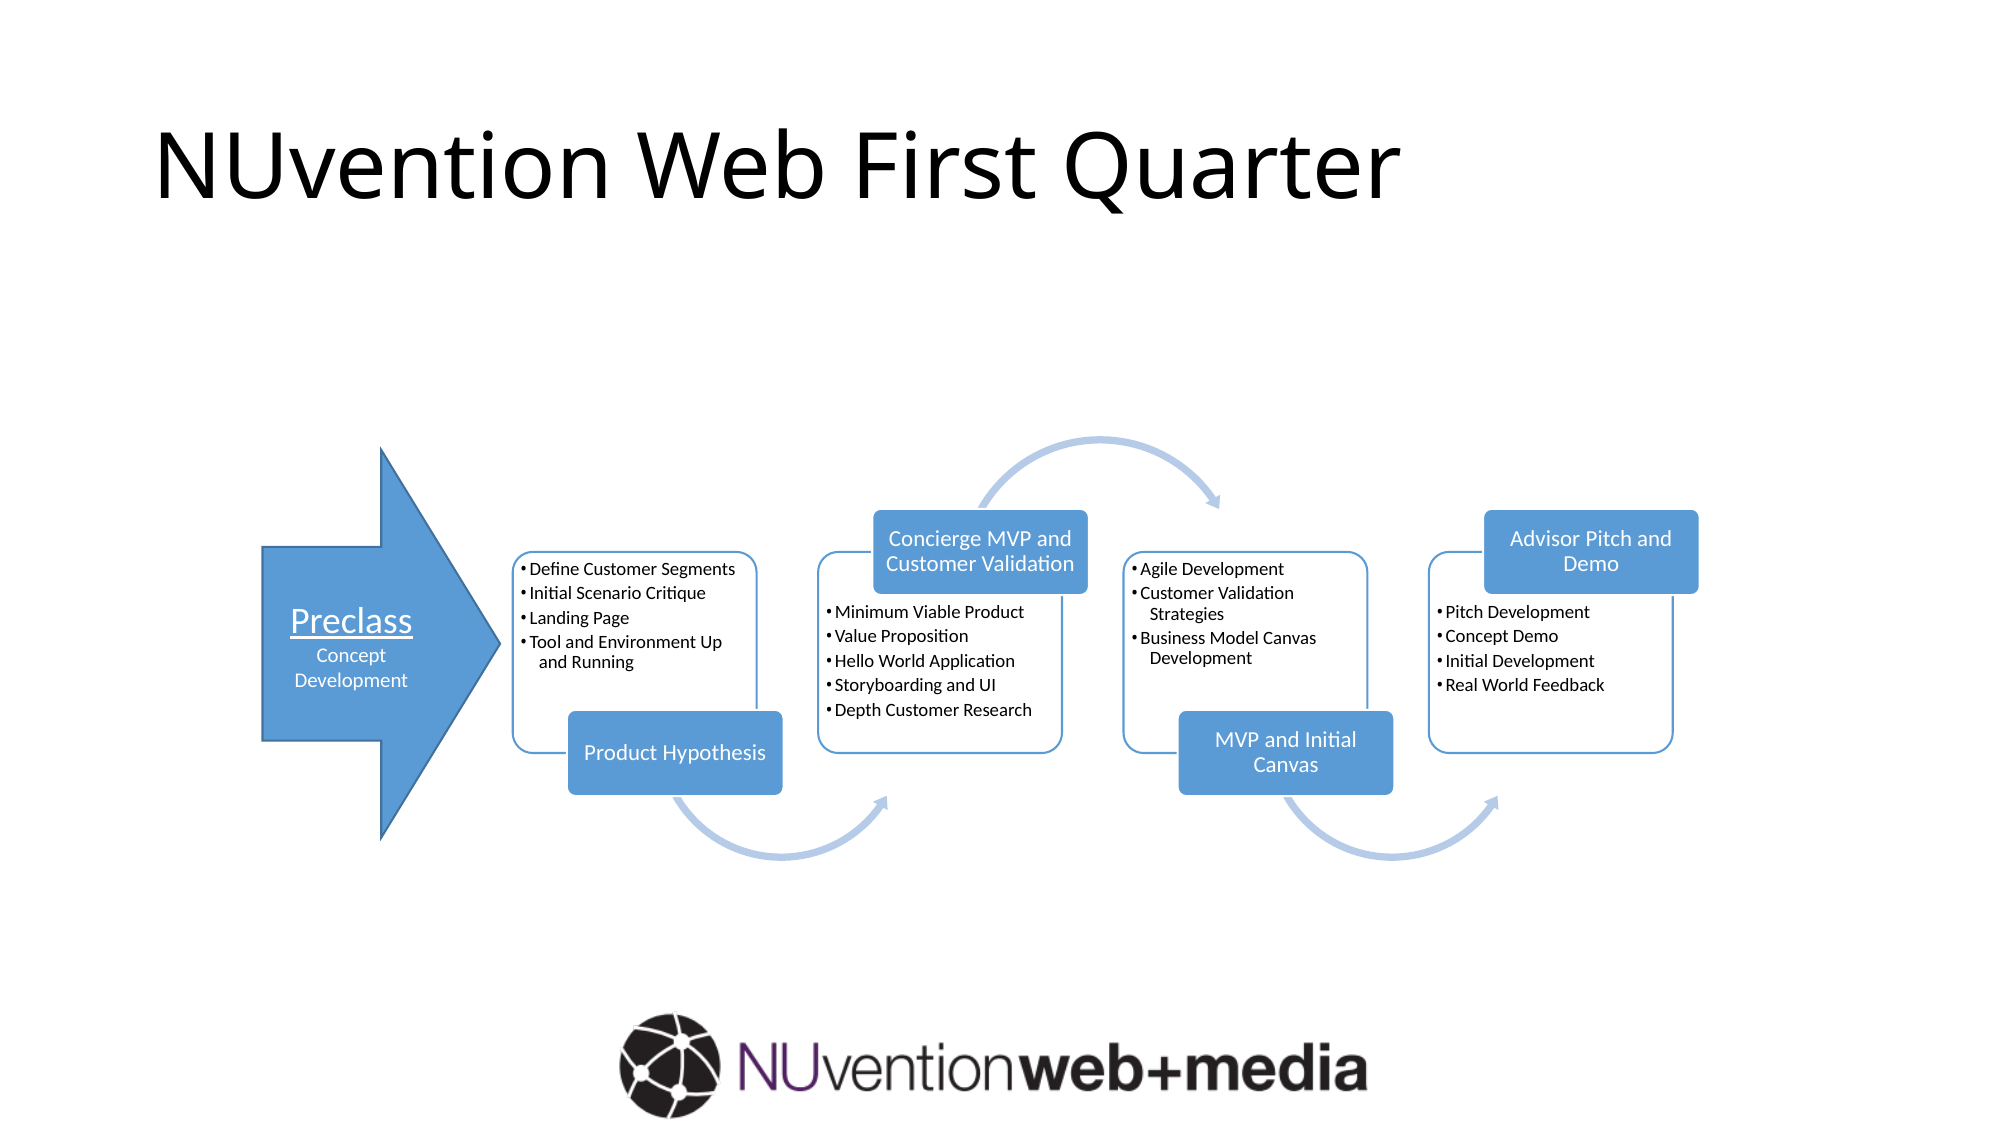

# NUvention Web First Quarter
Concierge MVP and Customer Validation
Advisor Pitch and Demo
Define Customer Segments
Initial Scenario Critique
Landing Page
Tool and Environment Up and Running
Minimum Viable Product
Value Proposition
Hello World Application
Storyboarding and UI
Depth Customer Research
Agile Development
Customer Validation Strategies
Business Model Canvas Development
Pitch Development
Concept Demo
Initial Development
Real World Feedback
Product Hypothesis
MVP and Initial Canvas
Preclass
Concept Development